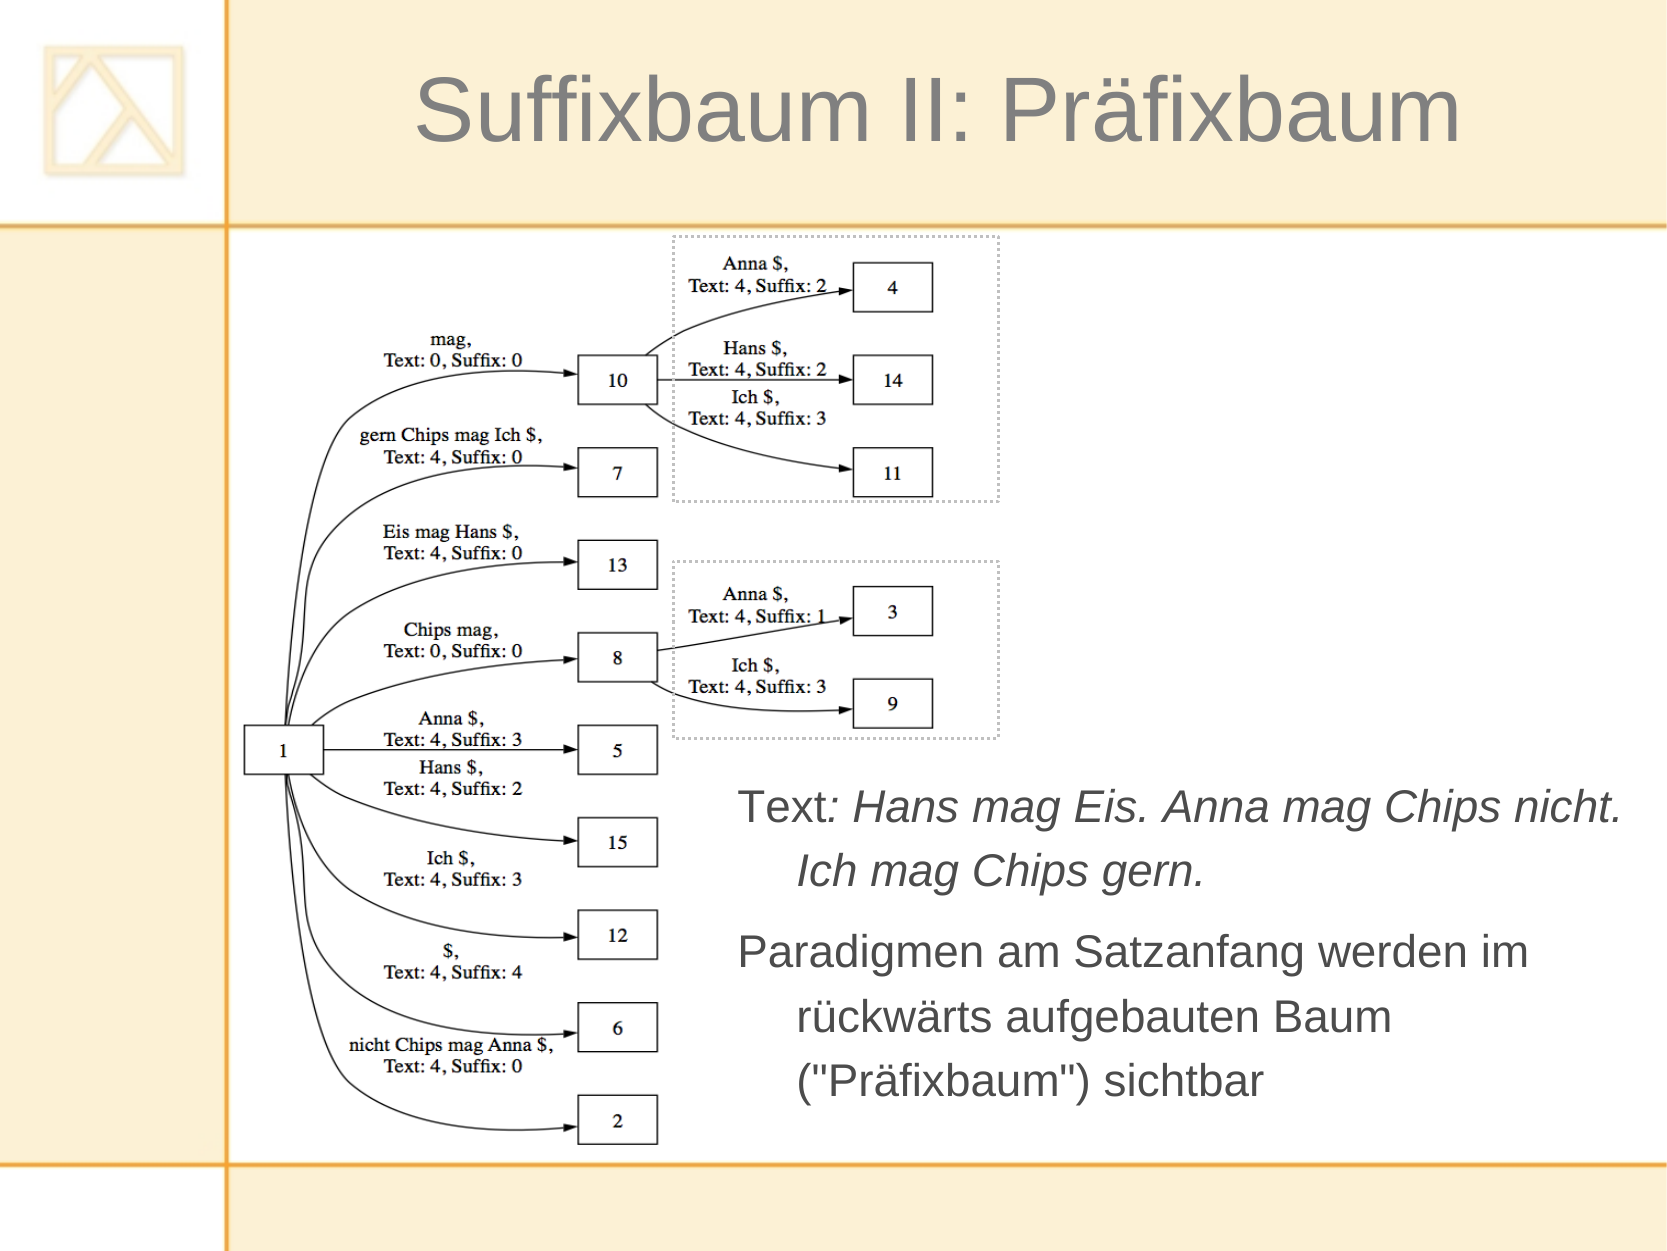

# Suffixbaum II: Präfixbaum
Text: Hans mag Eis. Anna mag Chips nicht. Ich mag Chips gern.
Paradigmen am Satzanfang werden im rückwärts aufgebauten Baum ("Präfixbaum") sichtbar